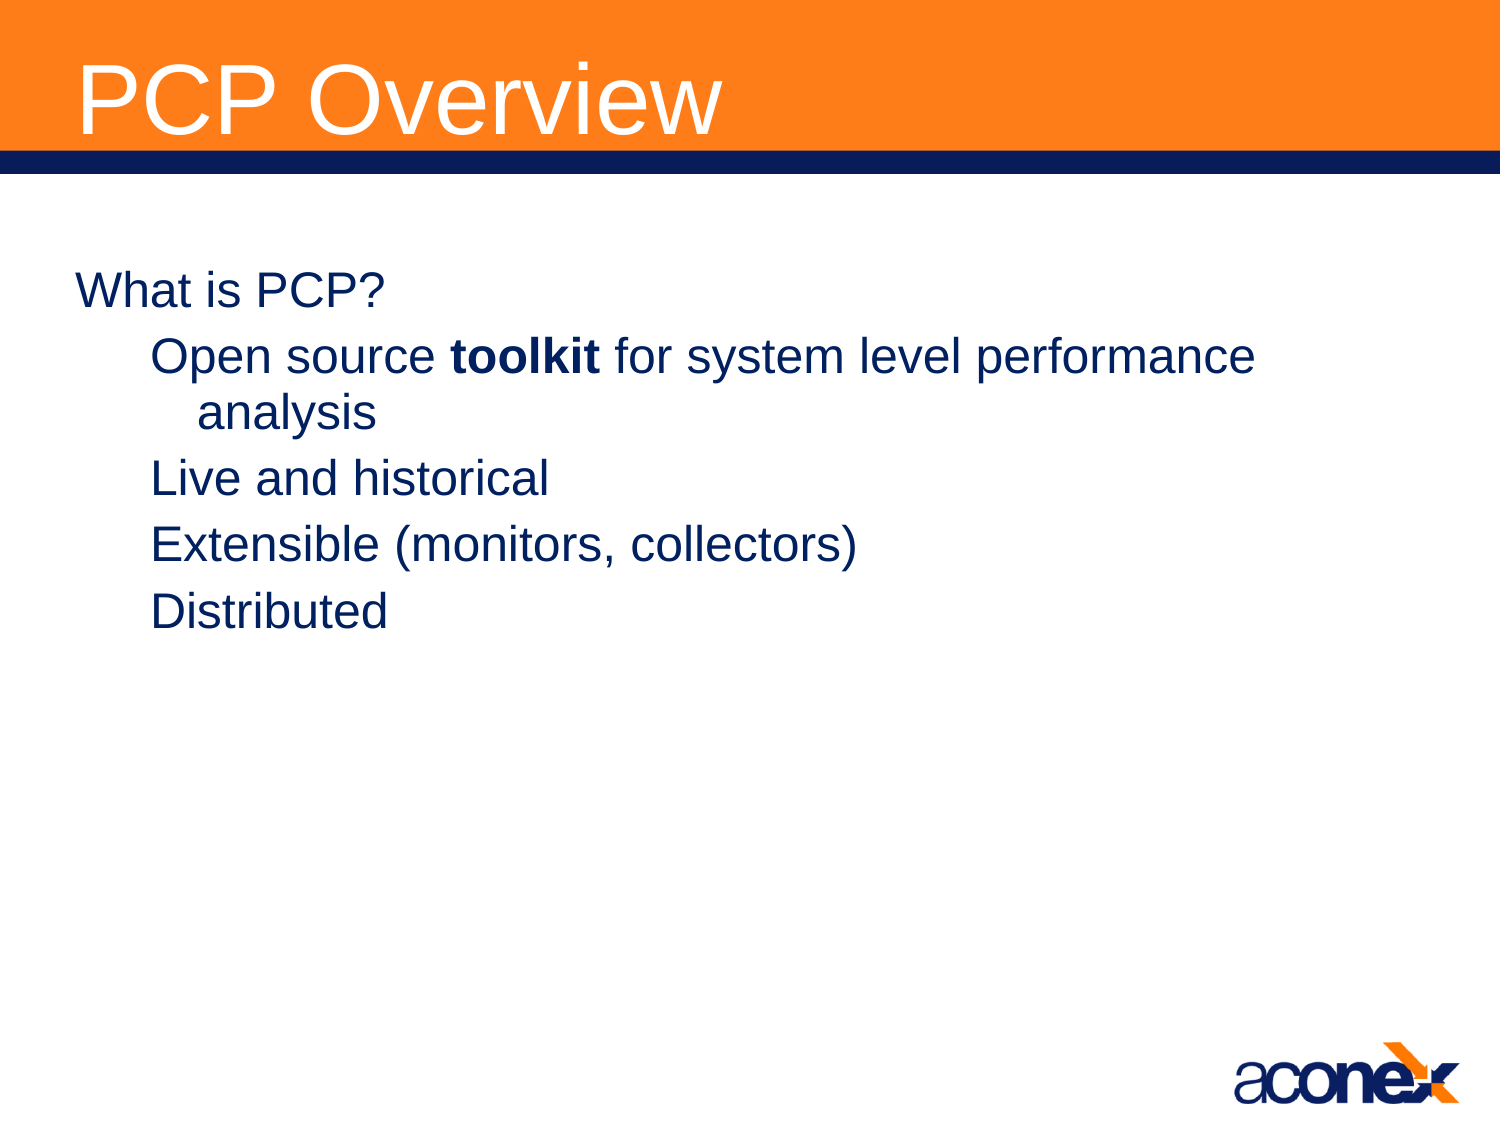

# PCP Overview
What is PCP?
Open source toolkit for system level performance analysis
Live and historical
Extensible (monitors, collectors)
Distributed